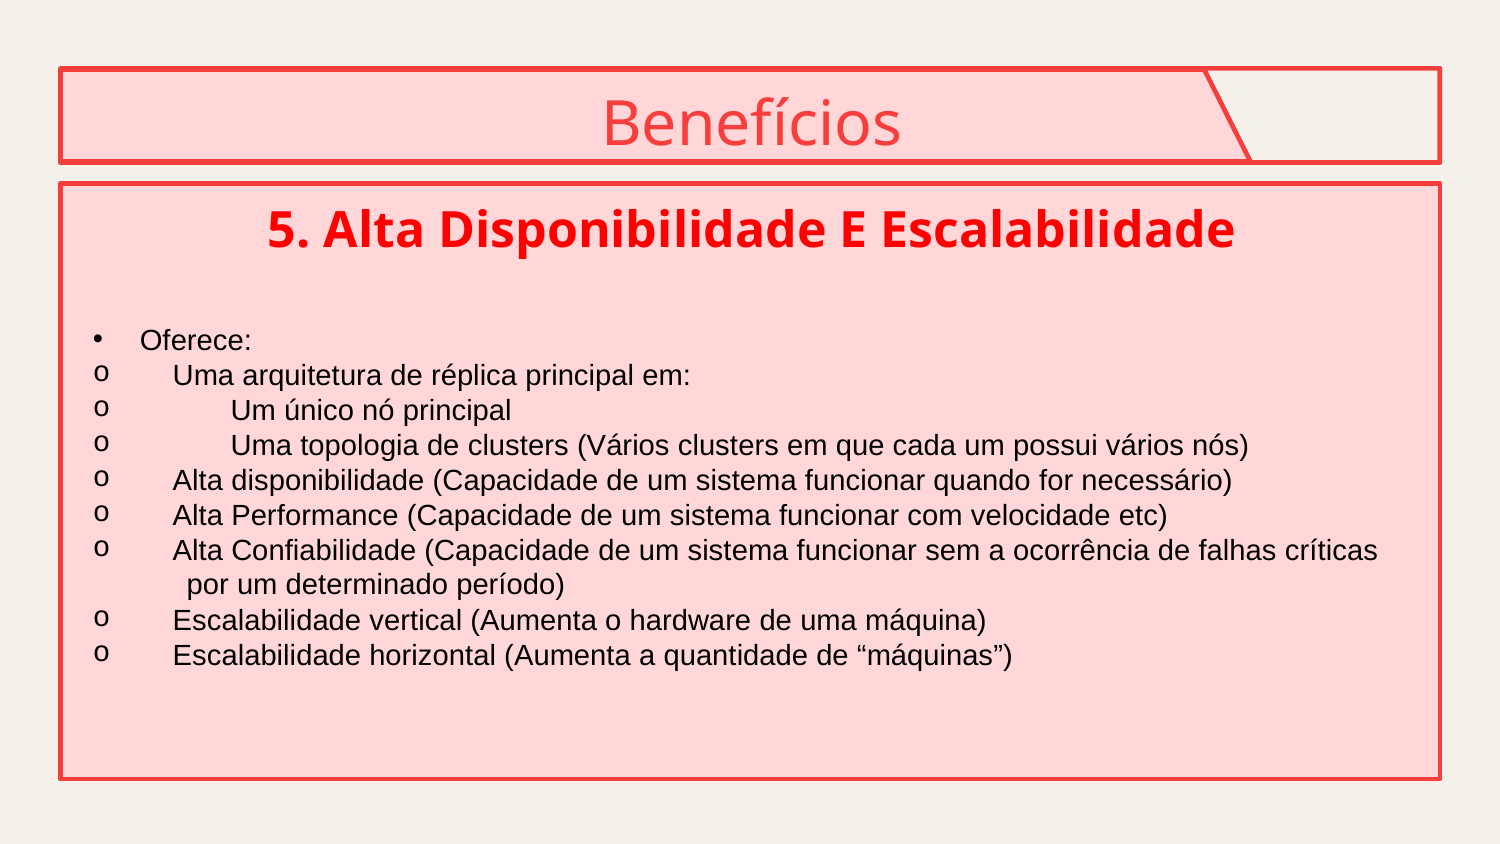

# Benefícios
5. Alta Disponibilidade E Escalabilidade
Oferece:
 Uma arquitetura de réplica principal em:
 Um único nó principal
 Uma topologia de clusters (Vários clusters em que cada um possui vários nós)
 Alta disponibilidade (Capacidade de um sistema funcionar quando for necessário)
 Alta Performance (Capacidade de um sistema funcionar com velocidade etc)
 Alta Confiabilidade (Capacidade de um sistema funcionar sem a ocorrência de falhas críticas por um determinado período)
 Escalabilidade vertical (Aumenta o hardware de uma máquina)
 Escalabilidade horizontal (Aumenta a quantidade de “máquinas”)